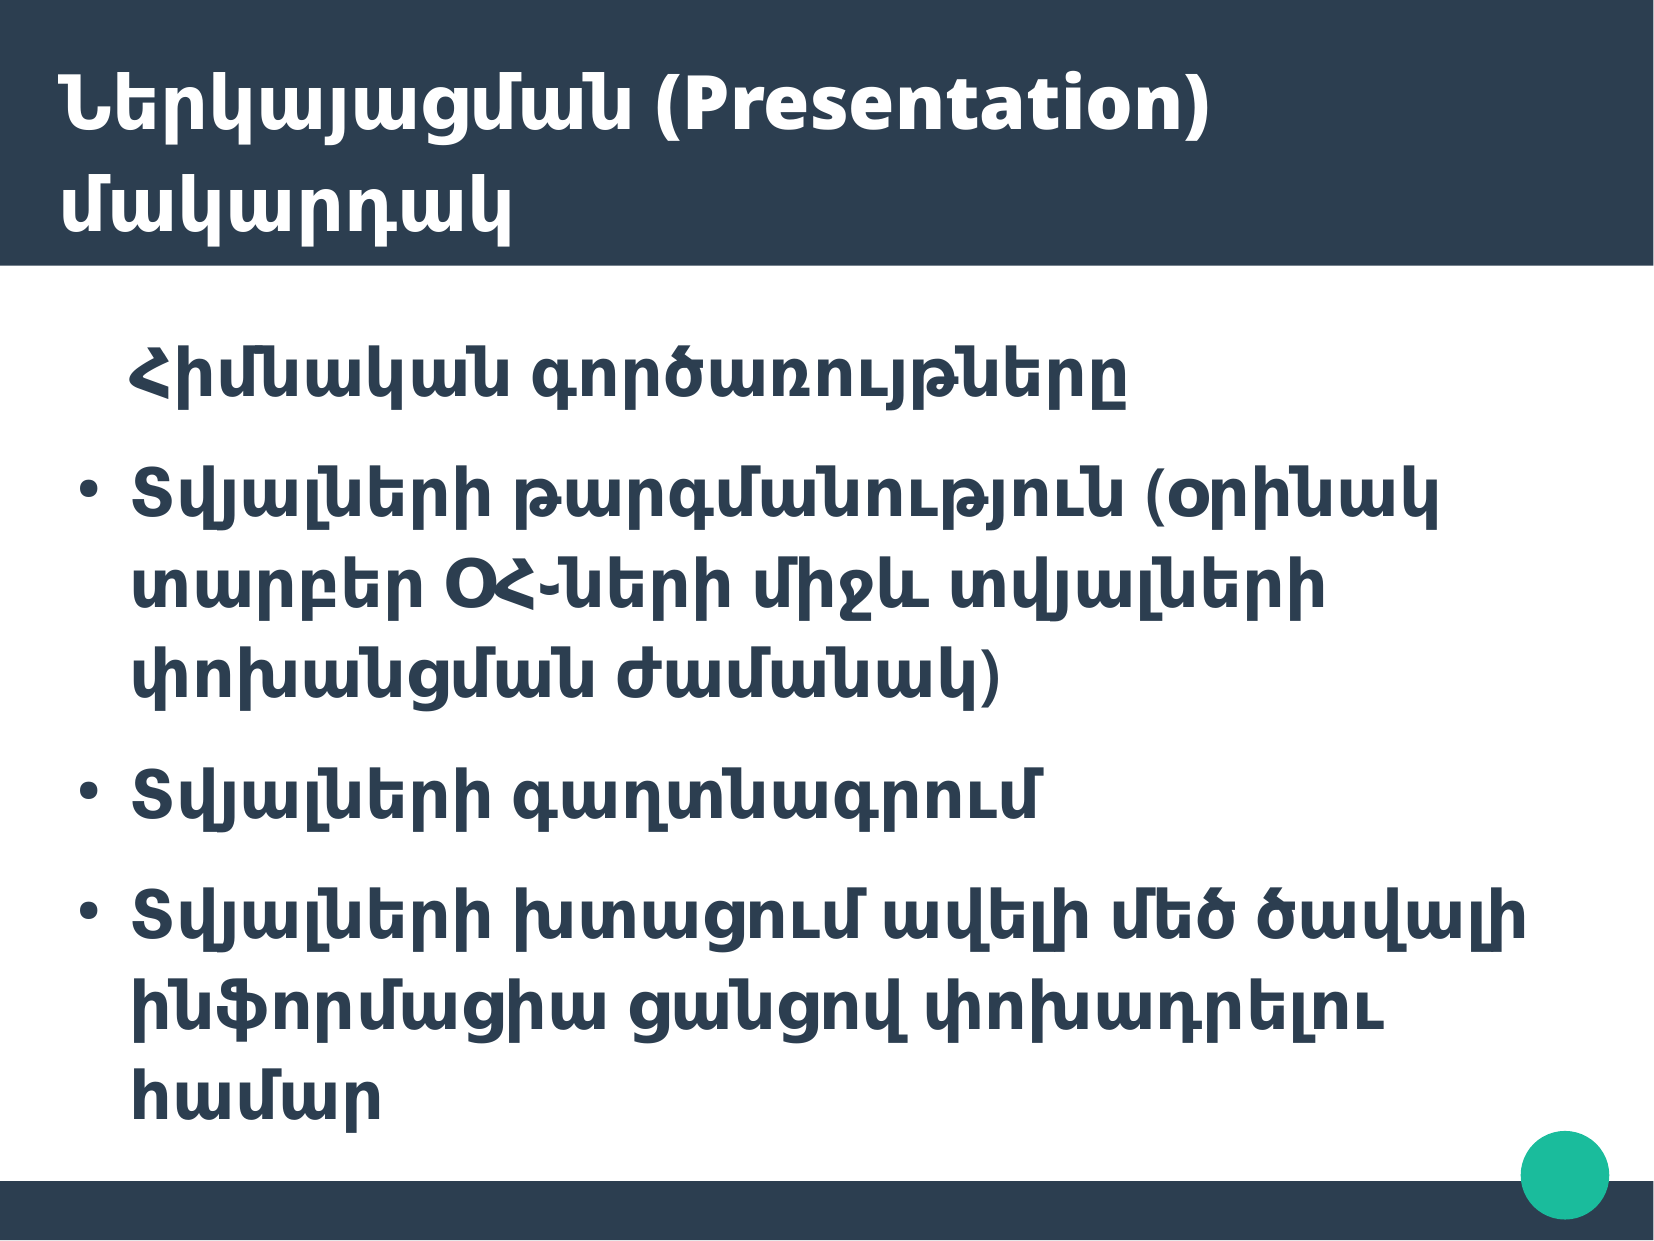

# Ներկայացման (Presentation) մակարդակ
Հիմնական գործառույթները
Տվյալների թարգմանություն (օրինակ տարբեր ՕՀ֊ների միջև տվյալների փոխանցման ժամանակ)
Տվյալների գաղտնագրում
Տվյալների խտացում ավելի մեծ ծավալի ինֆորմացիա ցանցով փոխադրելու համար